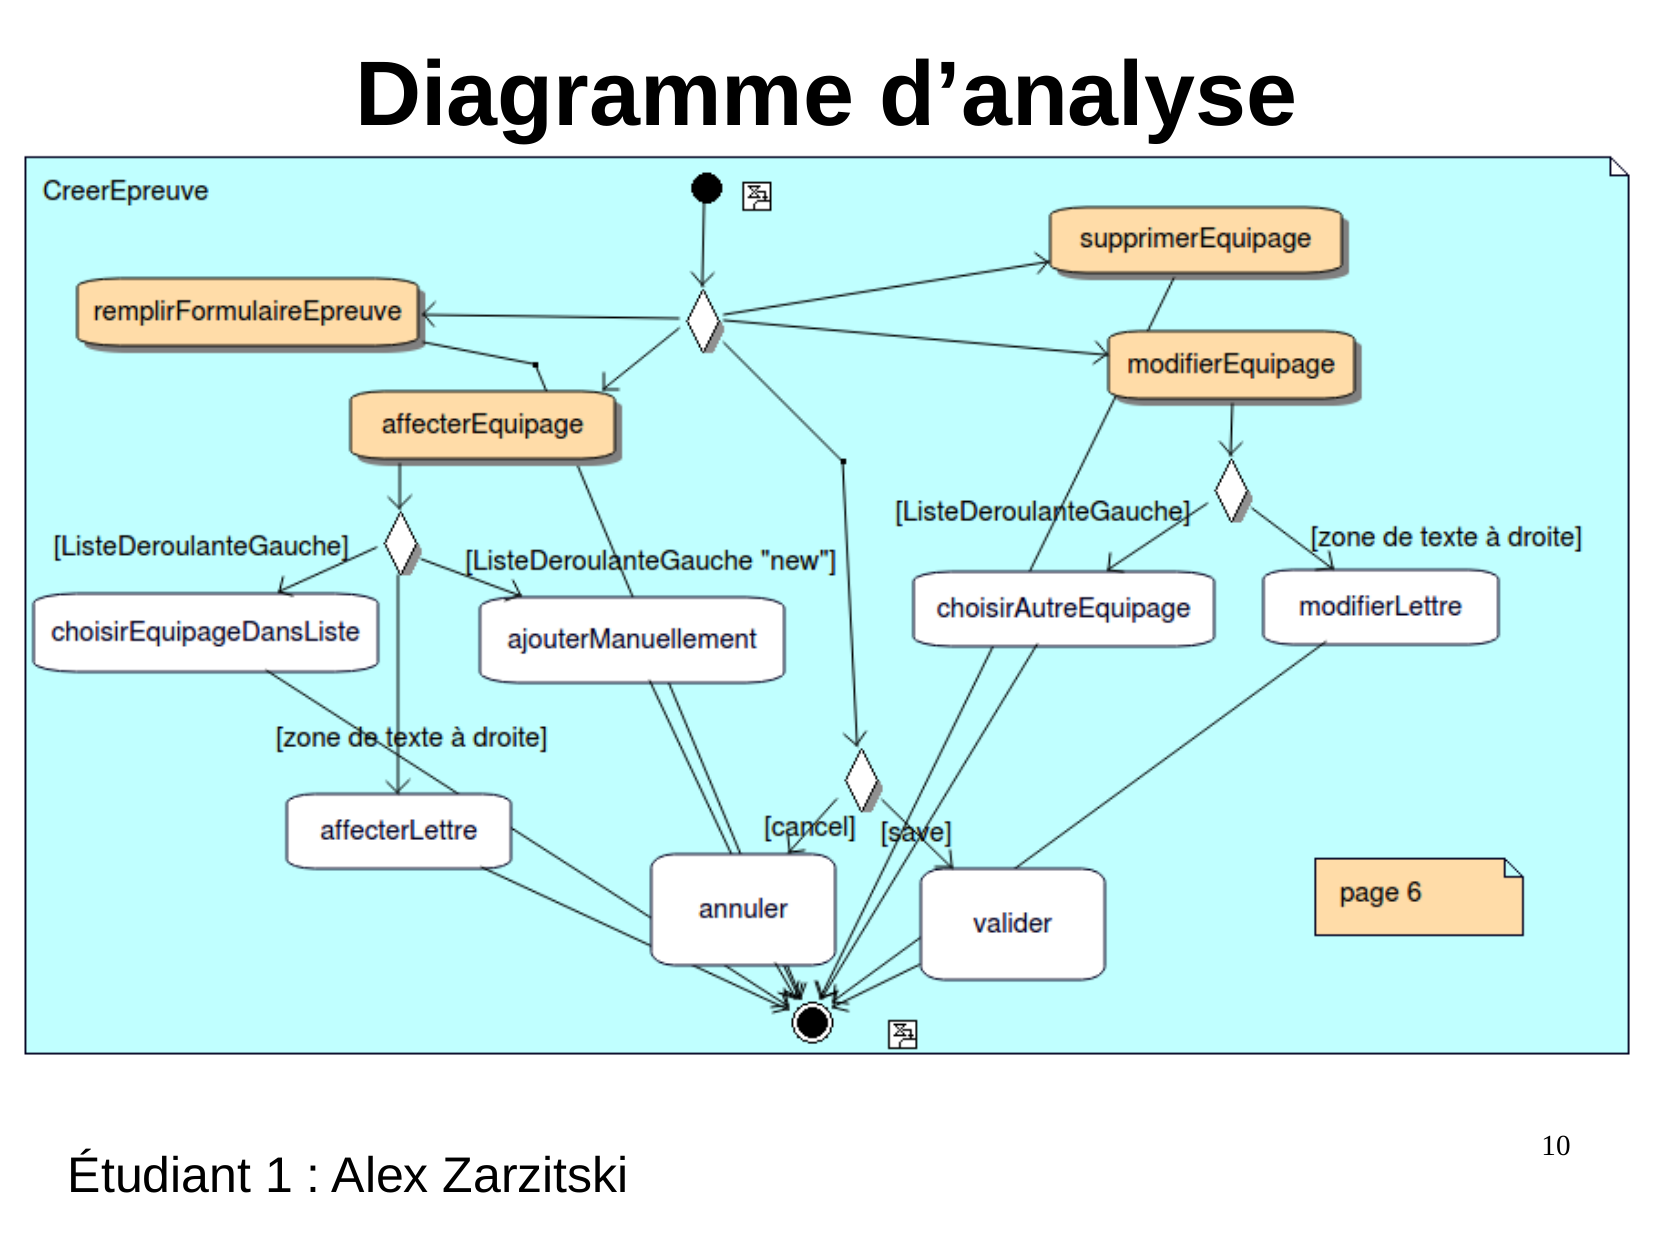

# Diagramme d’analyse
10
Étudiant 1 : Alex Zarzitski